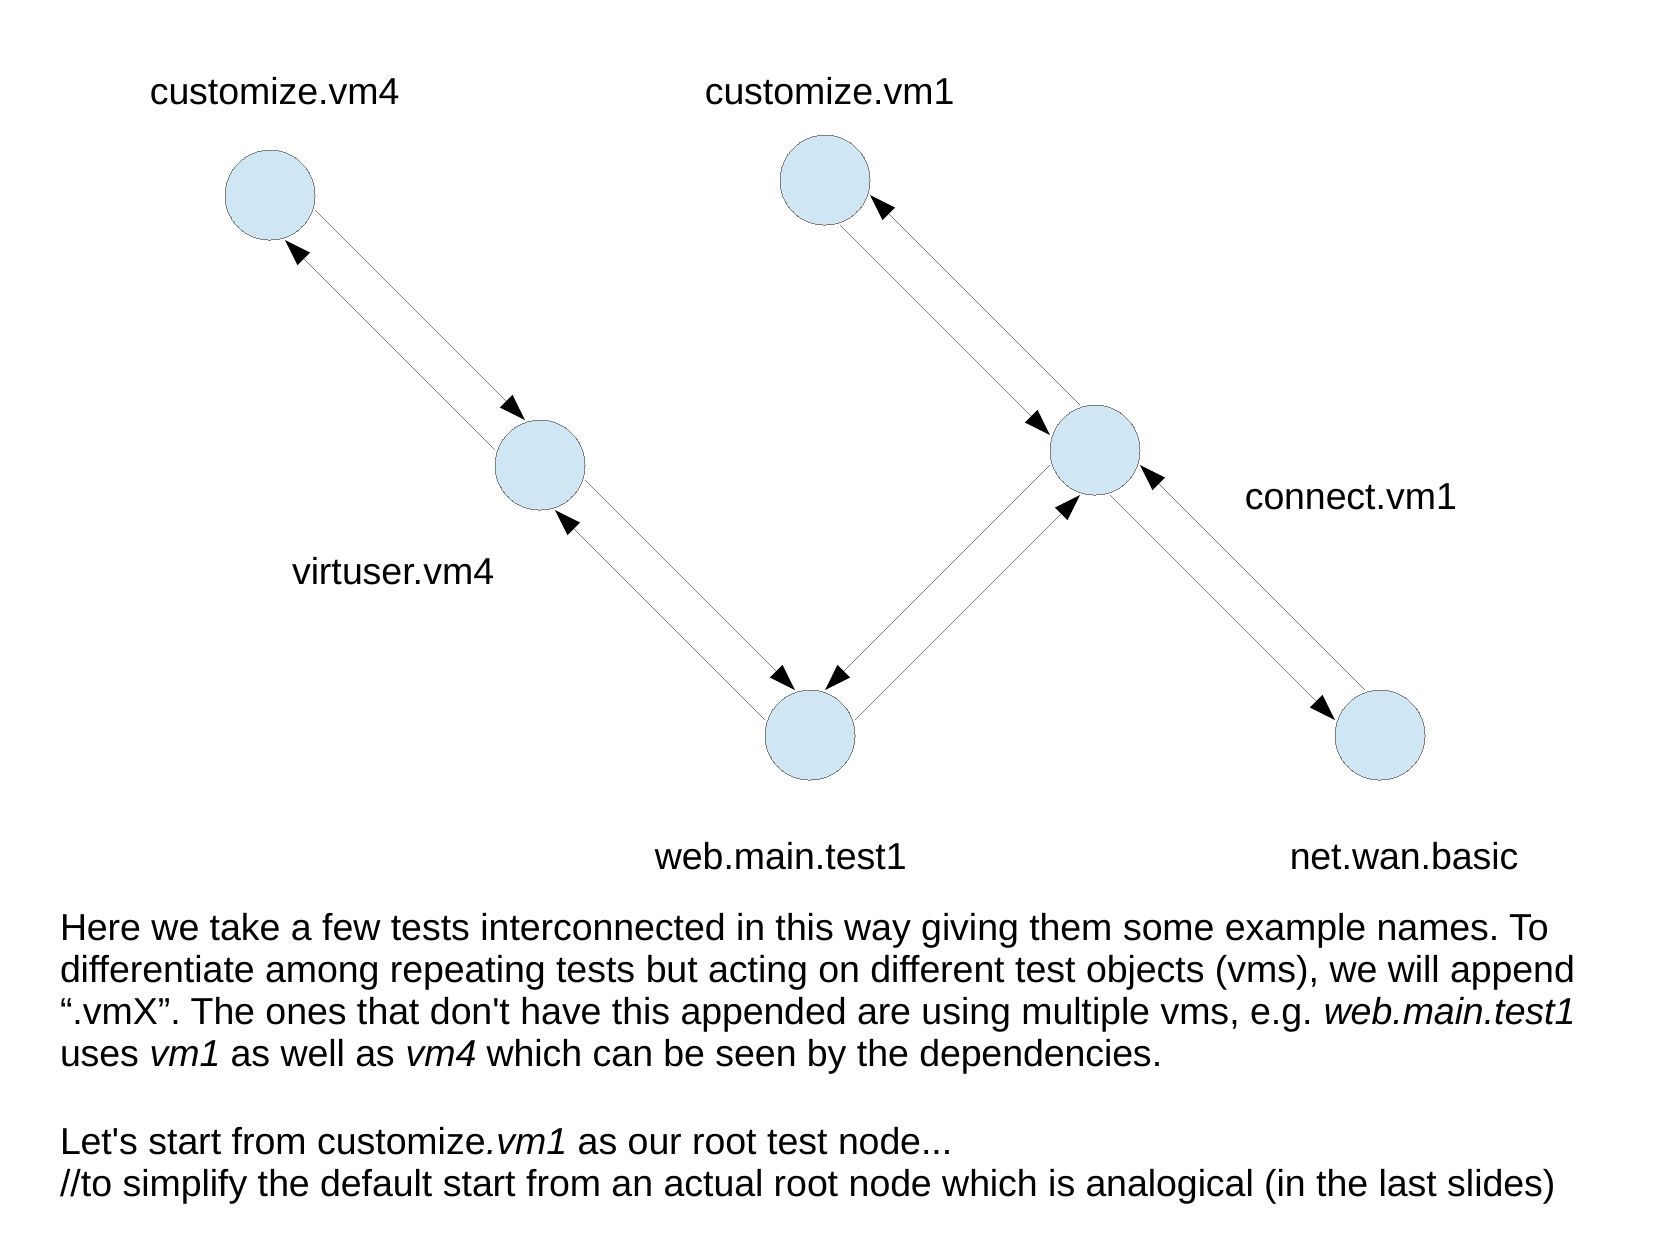

customize.vm4
customize.vm1
connect.vm1
virtuser.vm4
web.main.test1
net.wan.basic
# Here we take a few tests interconnected in this way giving them some example names. To differentiate among repeating tests but acting on different test objects (vms), we will append “.vmX”. The ones that don't have this appended are using multiple vms, e.g. web.main.test1 uses vm1 as well as vm4 which can be seen by the dependencies.
Let's start from customize.vm1 as our root test node...
//to simplify the default start from an actual root node which is analogical (in the last slides)